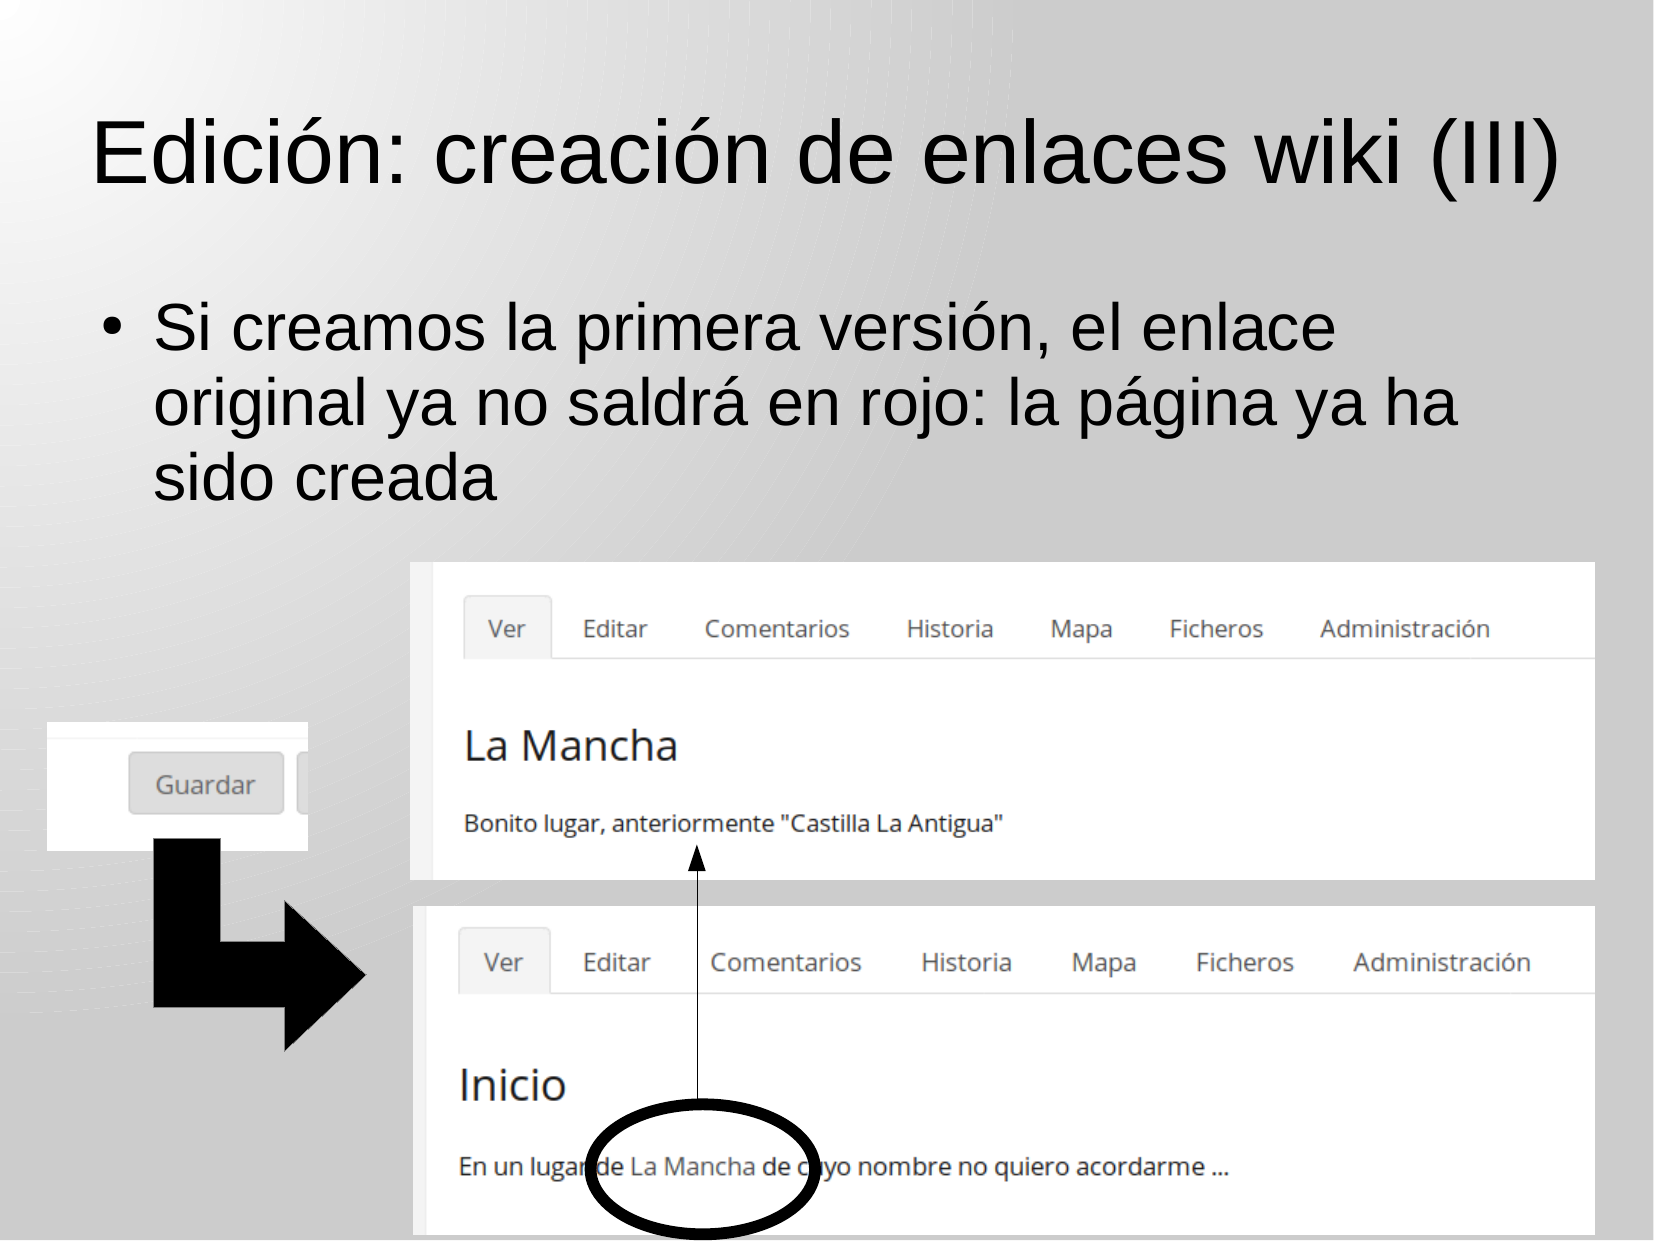

# Edición: creación de enlaces wiki (III)
Si creamos la primera versión, el enlace original ya no saldrá en rojo: la página ya ha sido creada